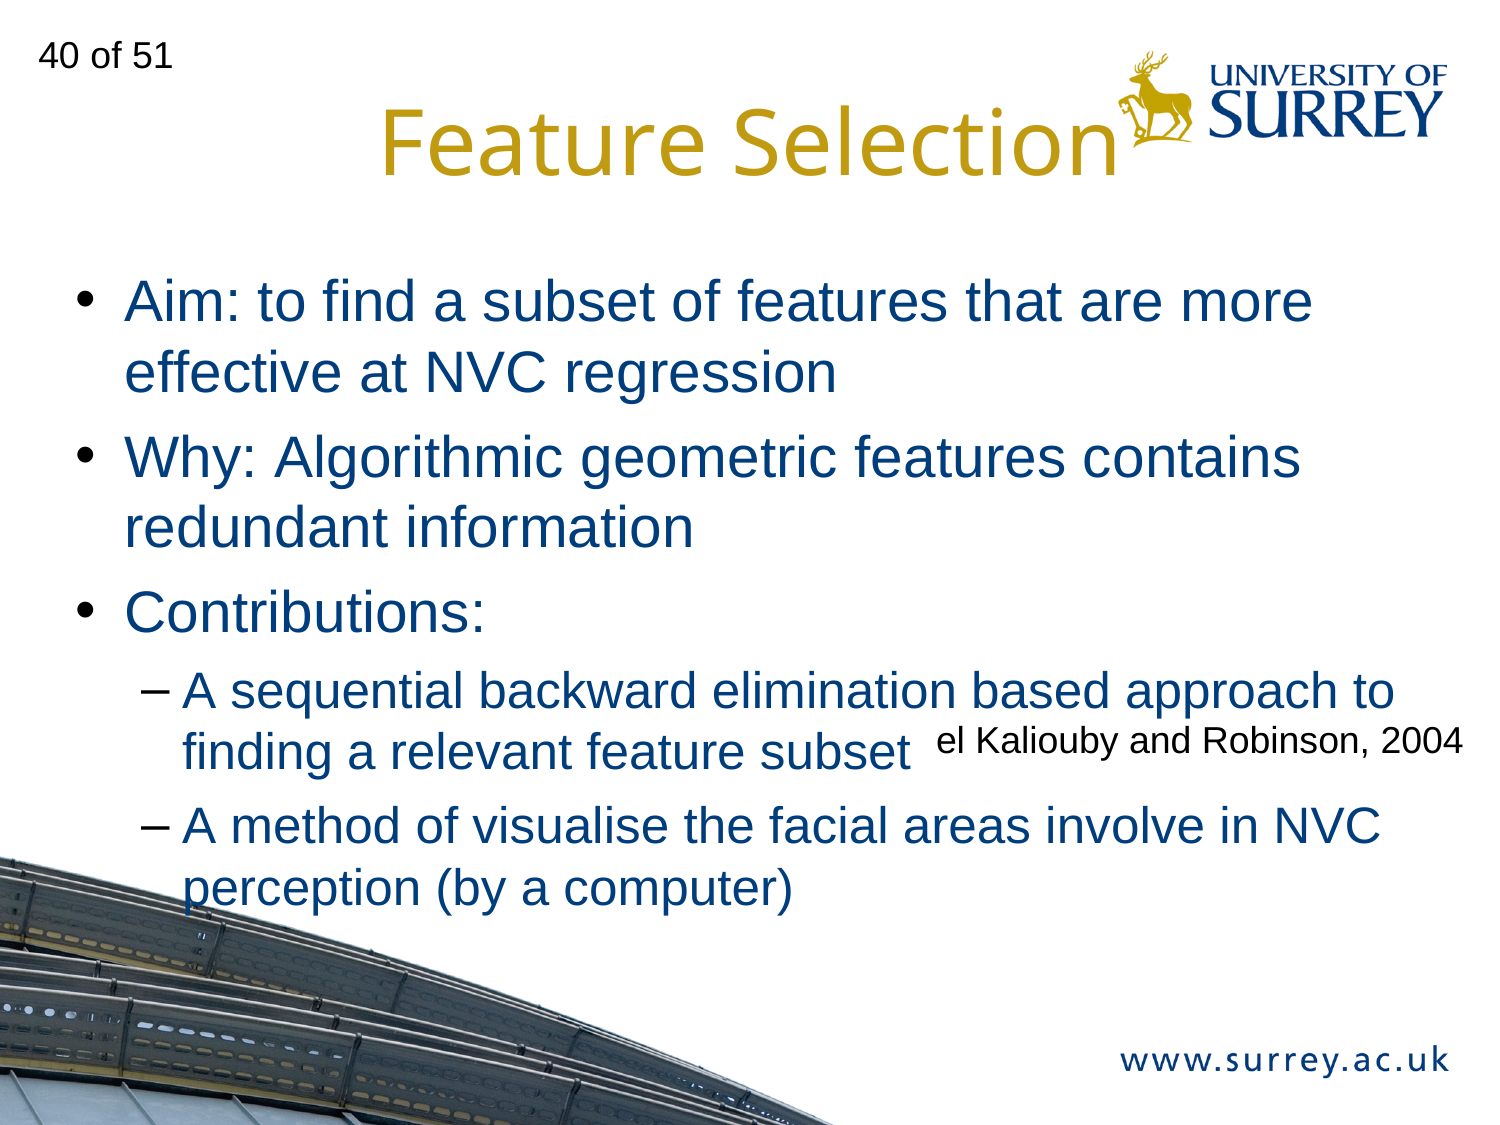

# Feature Selection
Aim: to find a subset of features that are more effective at NVC regression
Why: Algorithmic geometric features contains redundant information
Contributions:
A sequential backward elimination based approach to finding a relevant feature subset
A method of visualise the facial areas involve in NVC perception (by a computer)
el Kaliouby and Robinson, 2004